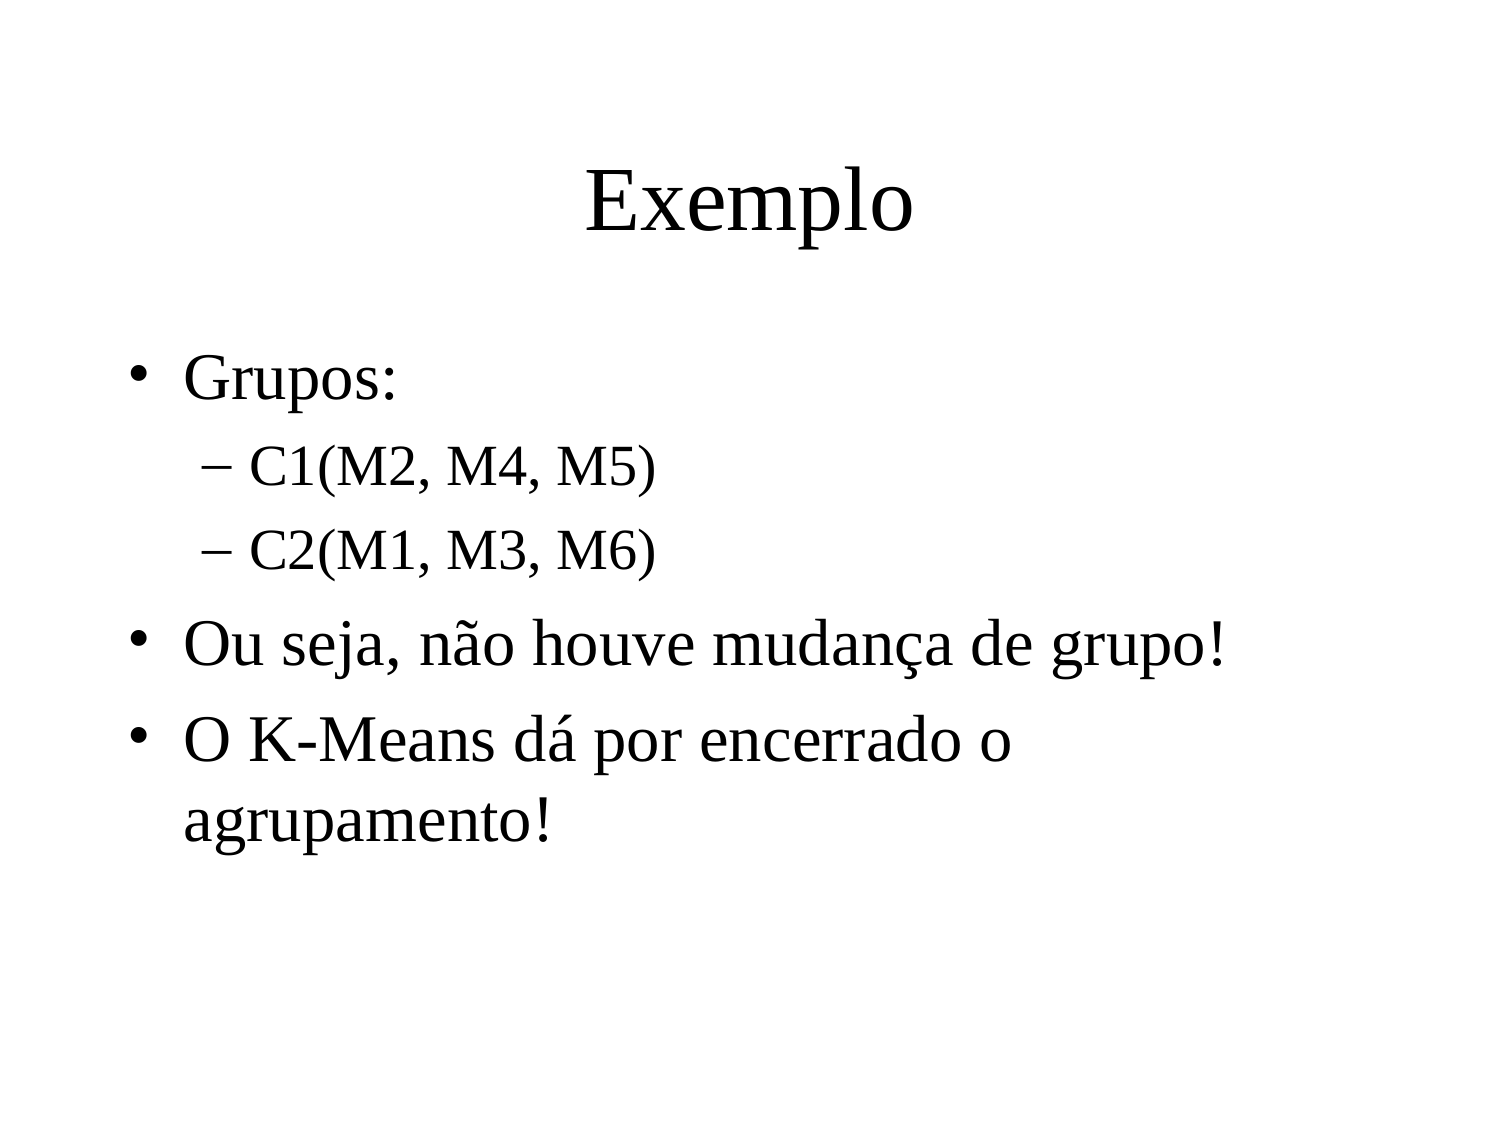

# Exemplo
Grupos:
C1(M2, M4, M5)
C2(M1, M3, M6)
Ou seja, não houve mudança de grupo!
O K-Means dá por encerrado o agrupamento!